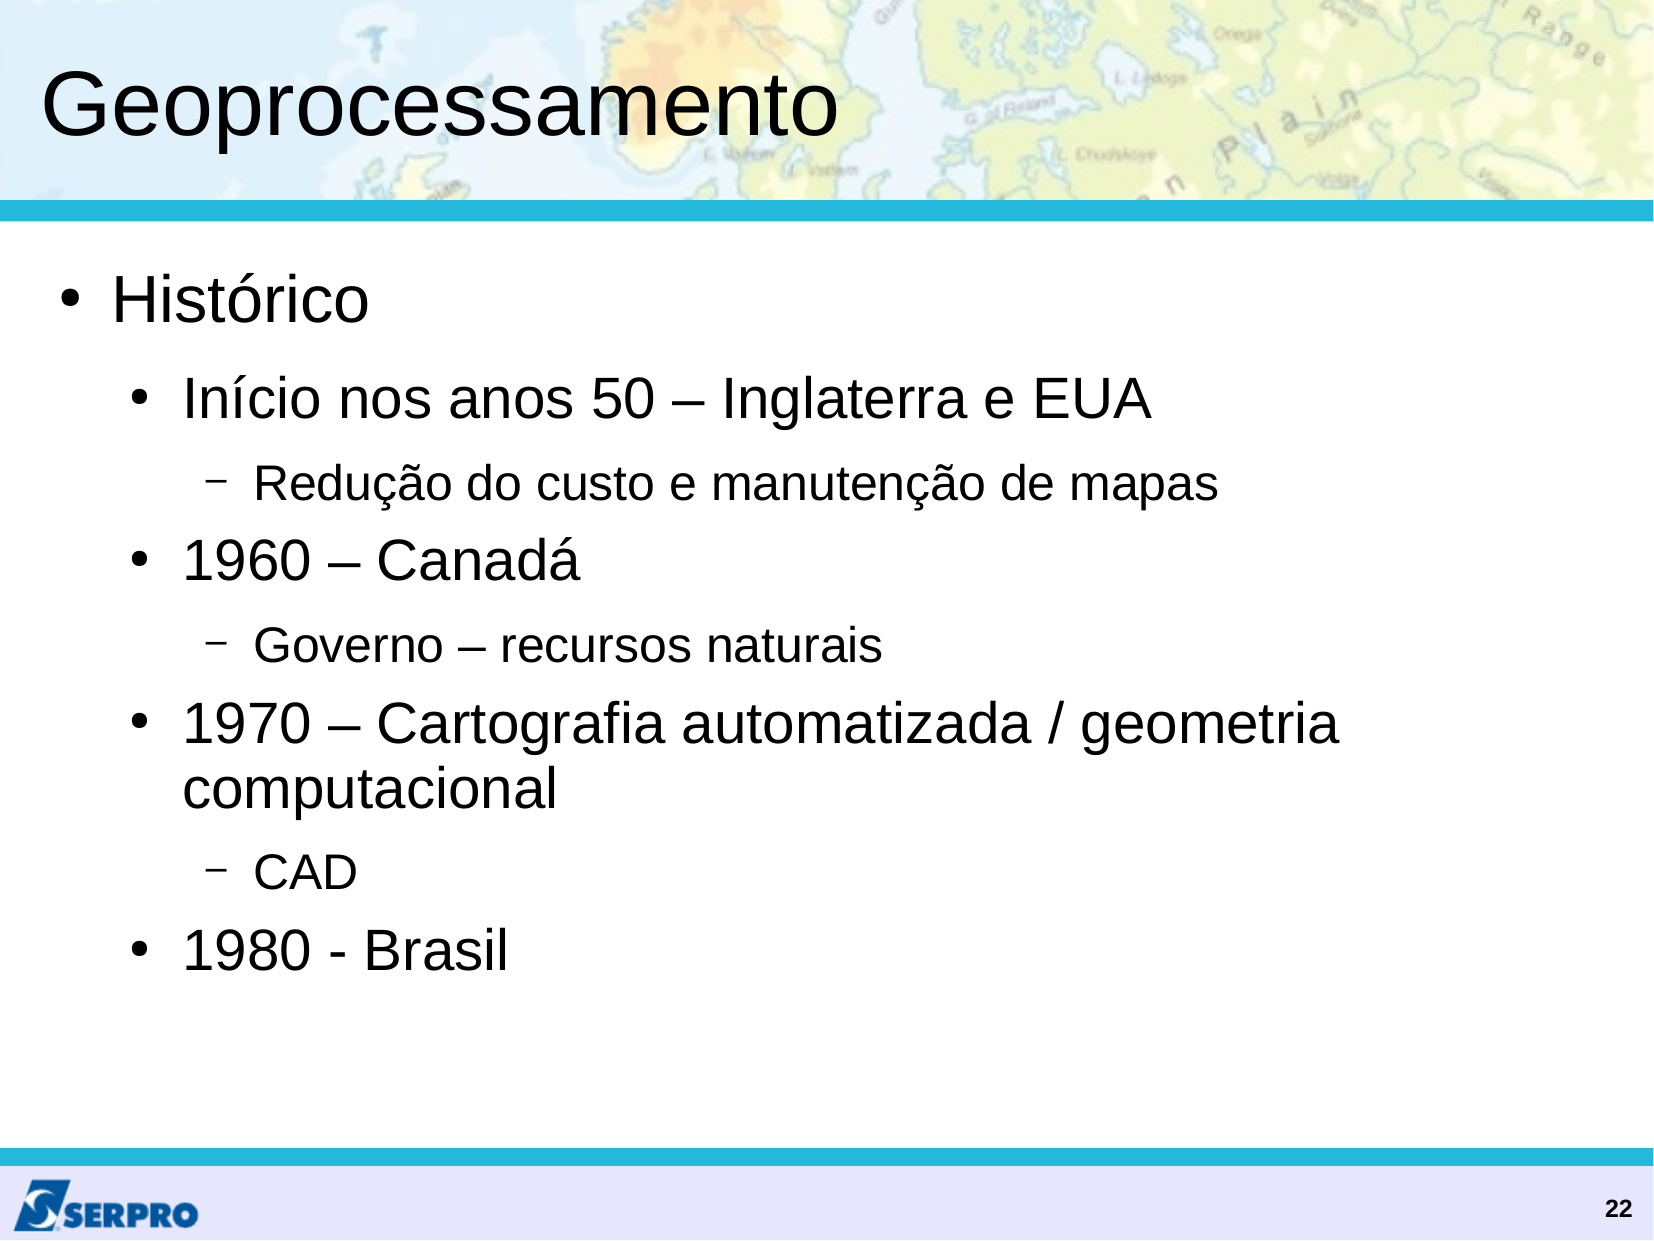

# Geoprocessamento
Histórico
Início nos anos 50 – Inglaterra e EUA
Redução do custo e manutenção de mapas
1960 – Canadá
Governo – recursos naturais
1970 – Cartografia automatizada / geometria computacional
CAD
1980 - Brasil
22